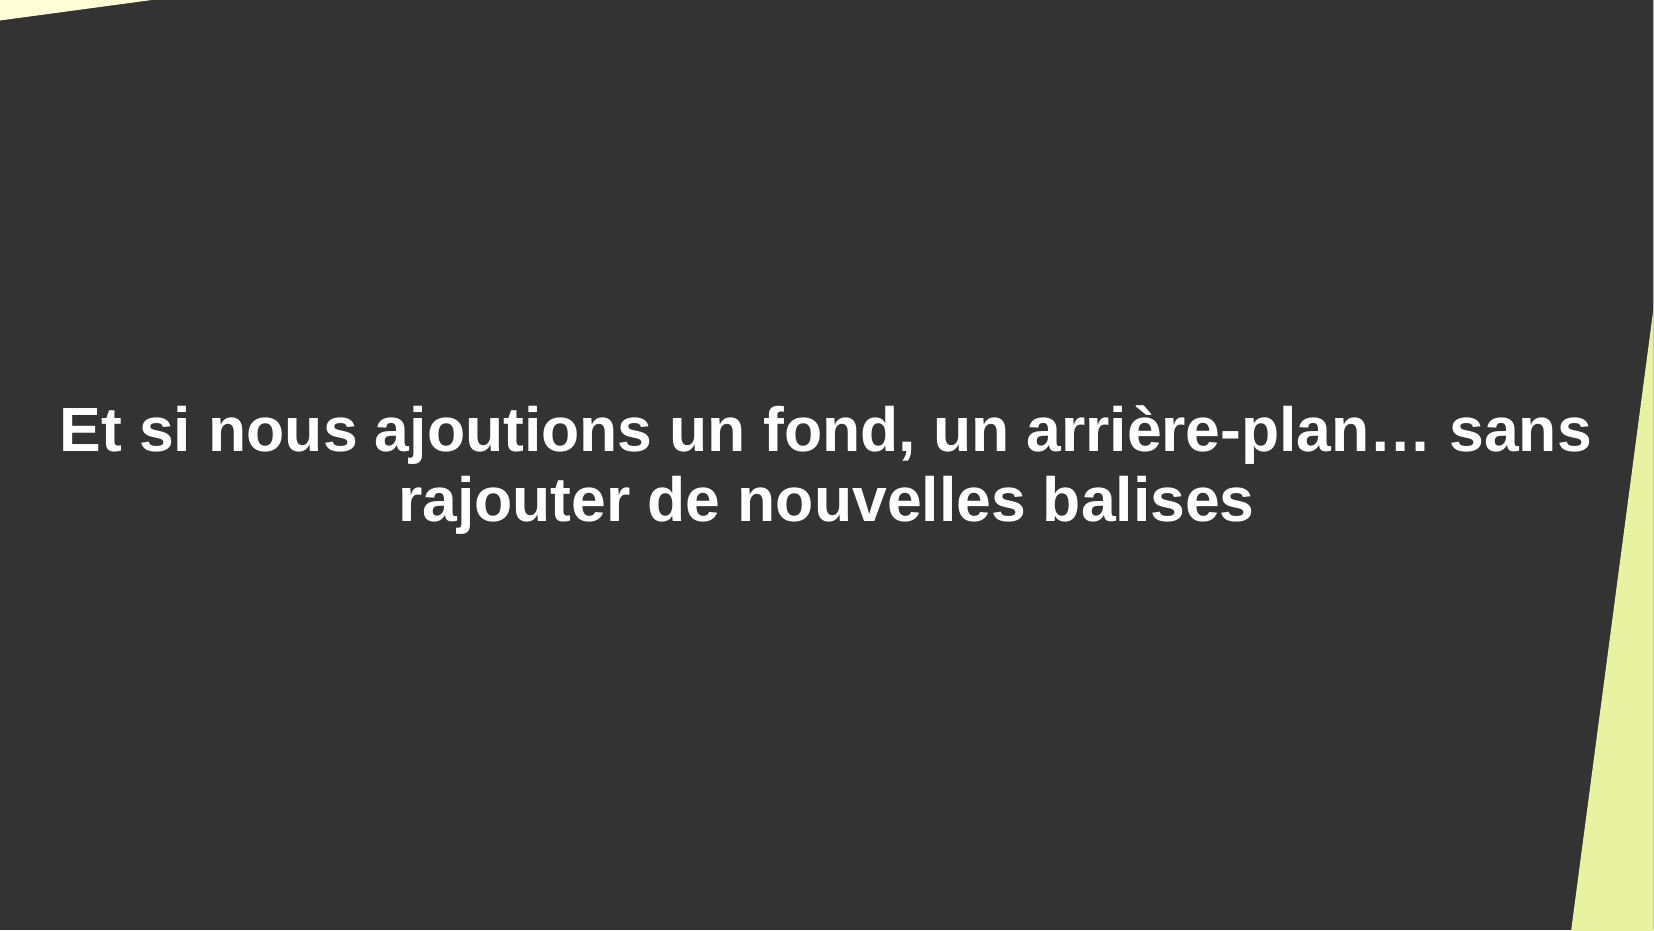

Et si nous ajoutions un fond, un arrière-plan… sans rajouter de nouvelles balises